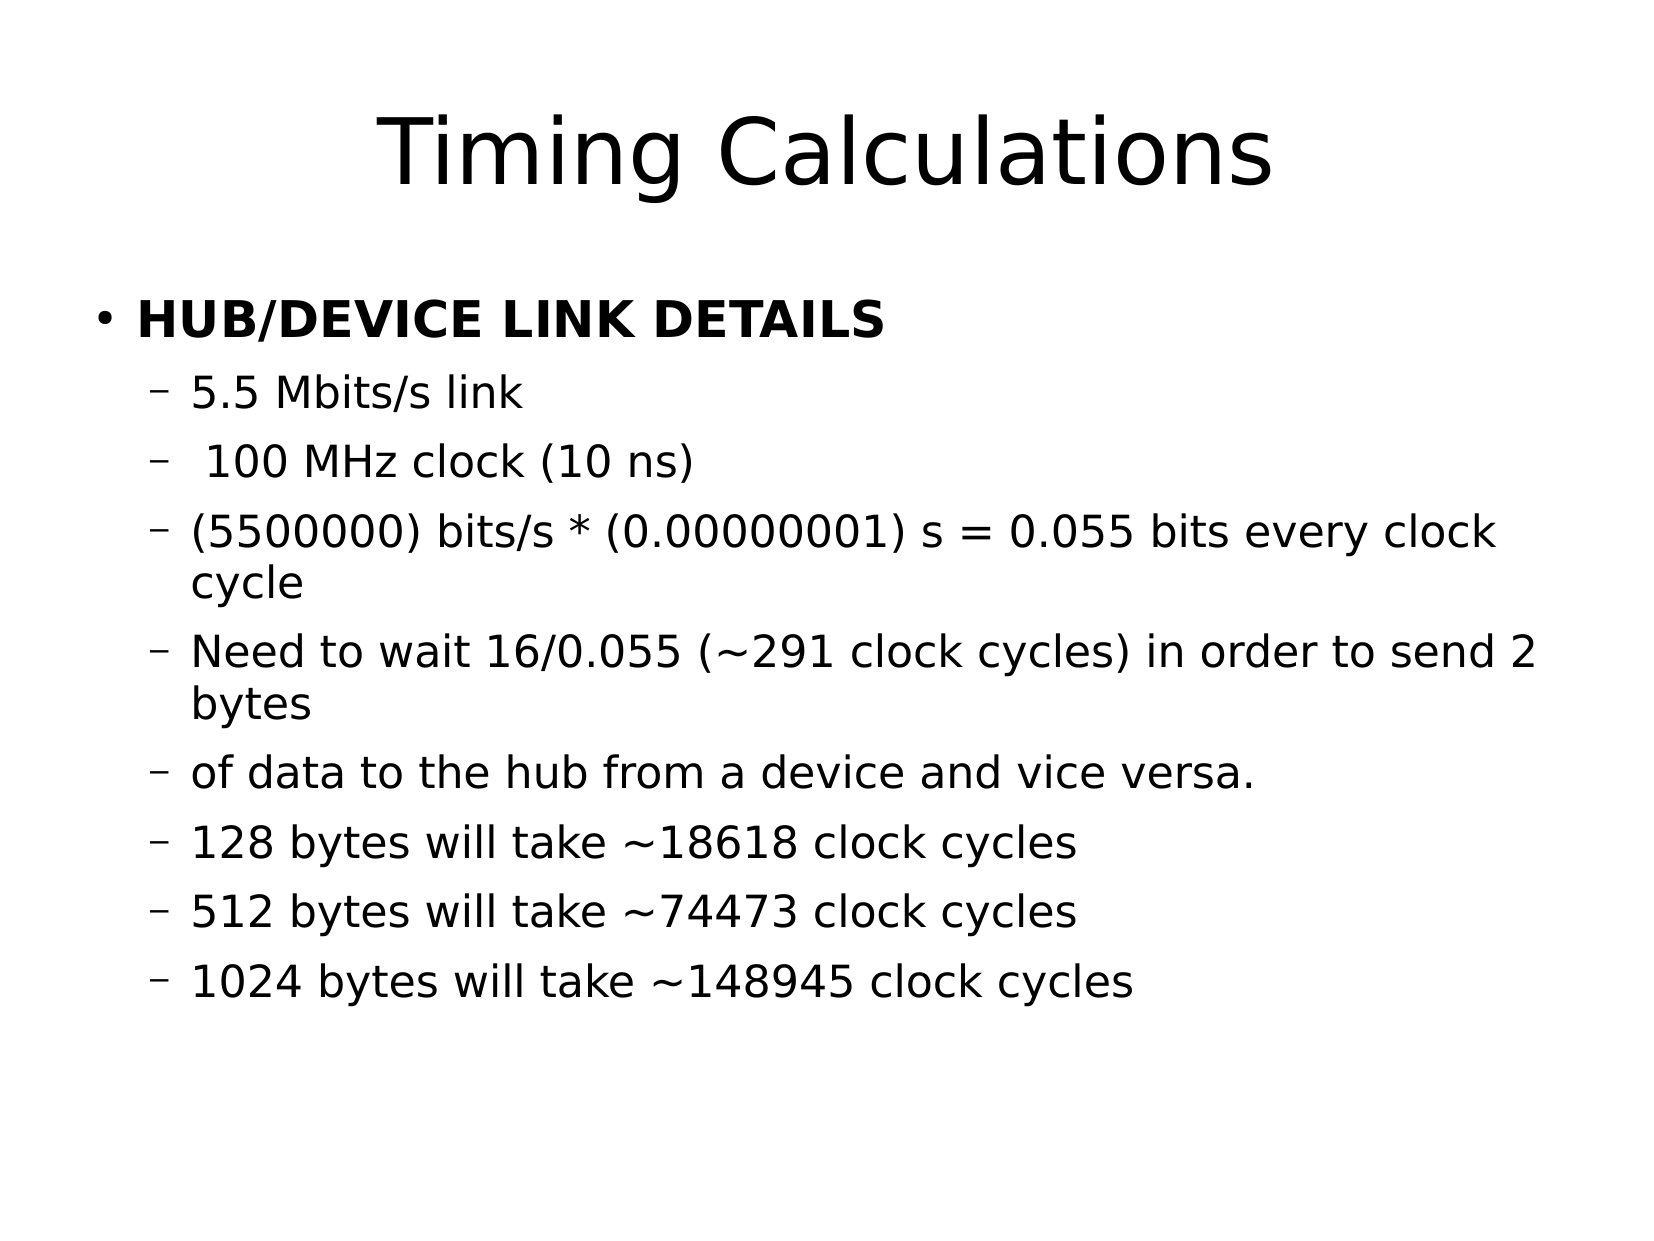

# Timing Calculations
HUB/DEVICE LINK DETAILS
5.5 Mbits/s link
 100 MHz clock (10 ns)
(5500000) bits/s * (0.00000001) s = 0.055 bits every clock cycle
Need to wait 16/0.055 (~291 clock cycles) in order to send 2 bytes
of data to the hub from a device and vice versa.
128 bytes will take ~18618 clock cycles
512 bytes will take ~74473 clock cycles
1024 bytes will take ~148945 clock cycles